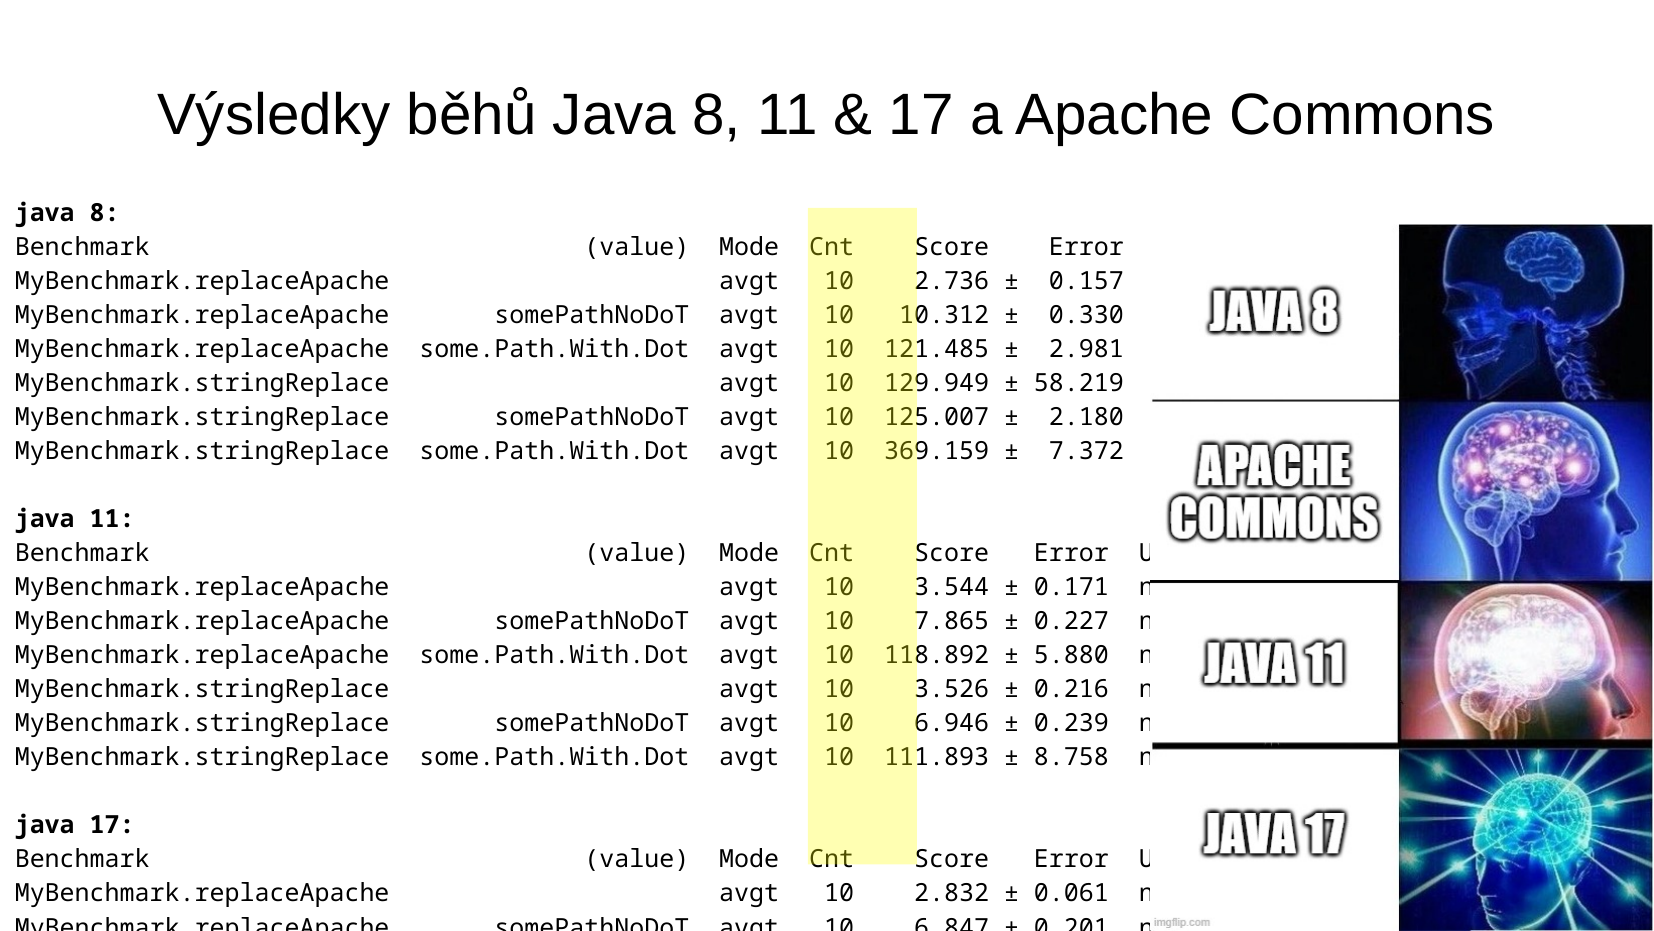

# Výsledky běhů Java 8, 11 & 17 a Apache Commons
java 8:
Benchmark (value) Mode Cnt Score Error Units
MyBenchmark.replaceApache avgt 10 2.736 ± 0.157 ns/op
MyBenchmark.replaceApache somePathNoDoT avgt 10 10.312 ± 0.330 ns/op
MyBenchmark.replaceApache some.Path.With.Dot avgt 10 121.485 ± 2.981 ns/op
MyBenchmark.stringReplace avgt 10 129.949 ± 58.219 ns/op
MyBenchmark.stringReplace somePathNoDoT avgt 10 125.007 ± 2.180 ns/op
MyBenchmark.stringReplace some.Path.With.Dot avgt 10 369.159 ± 7.372 ns/op
java 11:
Benchmark (value) Mode Cnt Score Error Units
MyBenchmark.replaceApache avgt 10 3.544 ± 0.171 ns/op
MyBenchmark.replaceApache somePathNoDoT avgt 10 7.865 ± 0.227 ns/op
MyBenchmark.replaceApache some.Path.With.Dot avgt 10 118.892 ± 5.880 ns/op
MyBenchmark.stringReplace avgt 10 3.526 ± 0.216 ns/op
MyBenchmark.stringReplace somePathNoDoT avgt 10 6.946 ± 0.239 ns/op
MyBenchmark.stringReplace some.Path.With.Dot avgt 10 111.893 ± 8.758 ns/op
java 17:
Benchmark (value) Mode Cnt Score Error Units
MyBenchmark.replaceApache avgt 10 2.832 ± 0.061 ns/op
MyBenchmark.replaceApache somePathNoDoT avgt 10 6.847 ± 0.201 ns/op
MyBenchmark.replaceApache some.Path.With.Dot avgt 10 111.250 ± 2.963 ns/op
MyBenchmark.stringReplace avgt 10 3.362 ± 0.163 ns/op
MyBenchmark.stringReplace somePathNoDoT avgt 10 7.759 ± 0.125 ns/op
MyBenchmark.stringReplace some.Path.With.Dot avgt 10 19.232 ± 0.506 ns/op